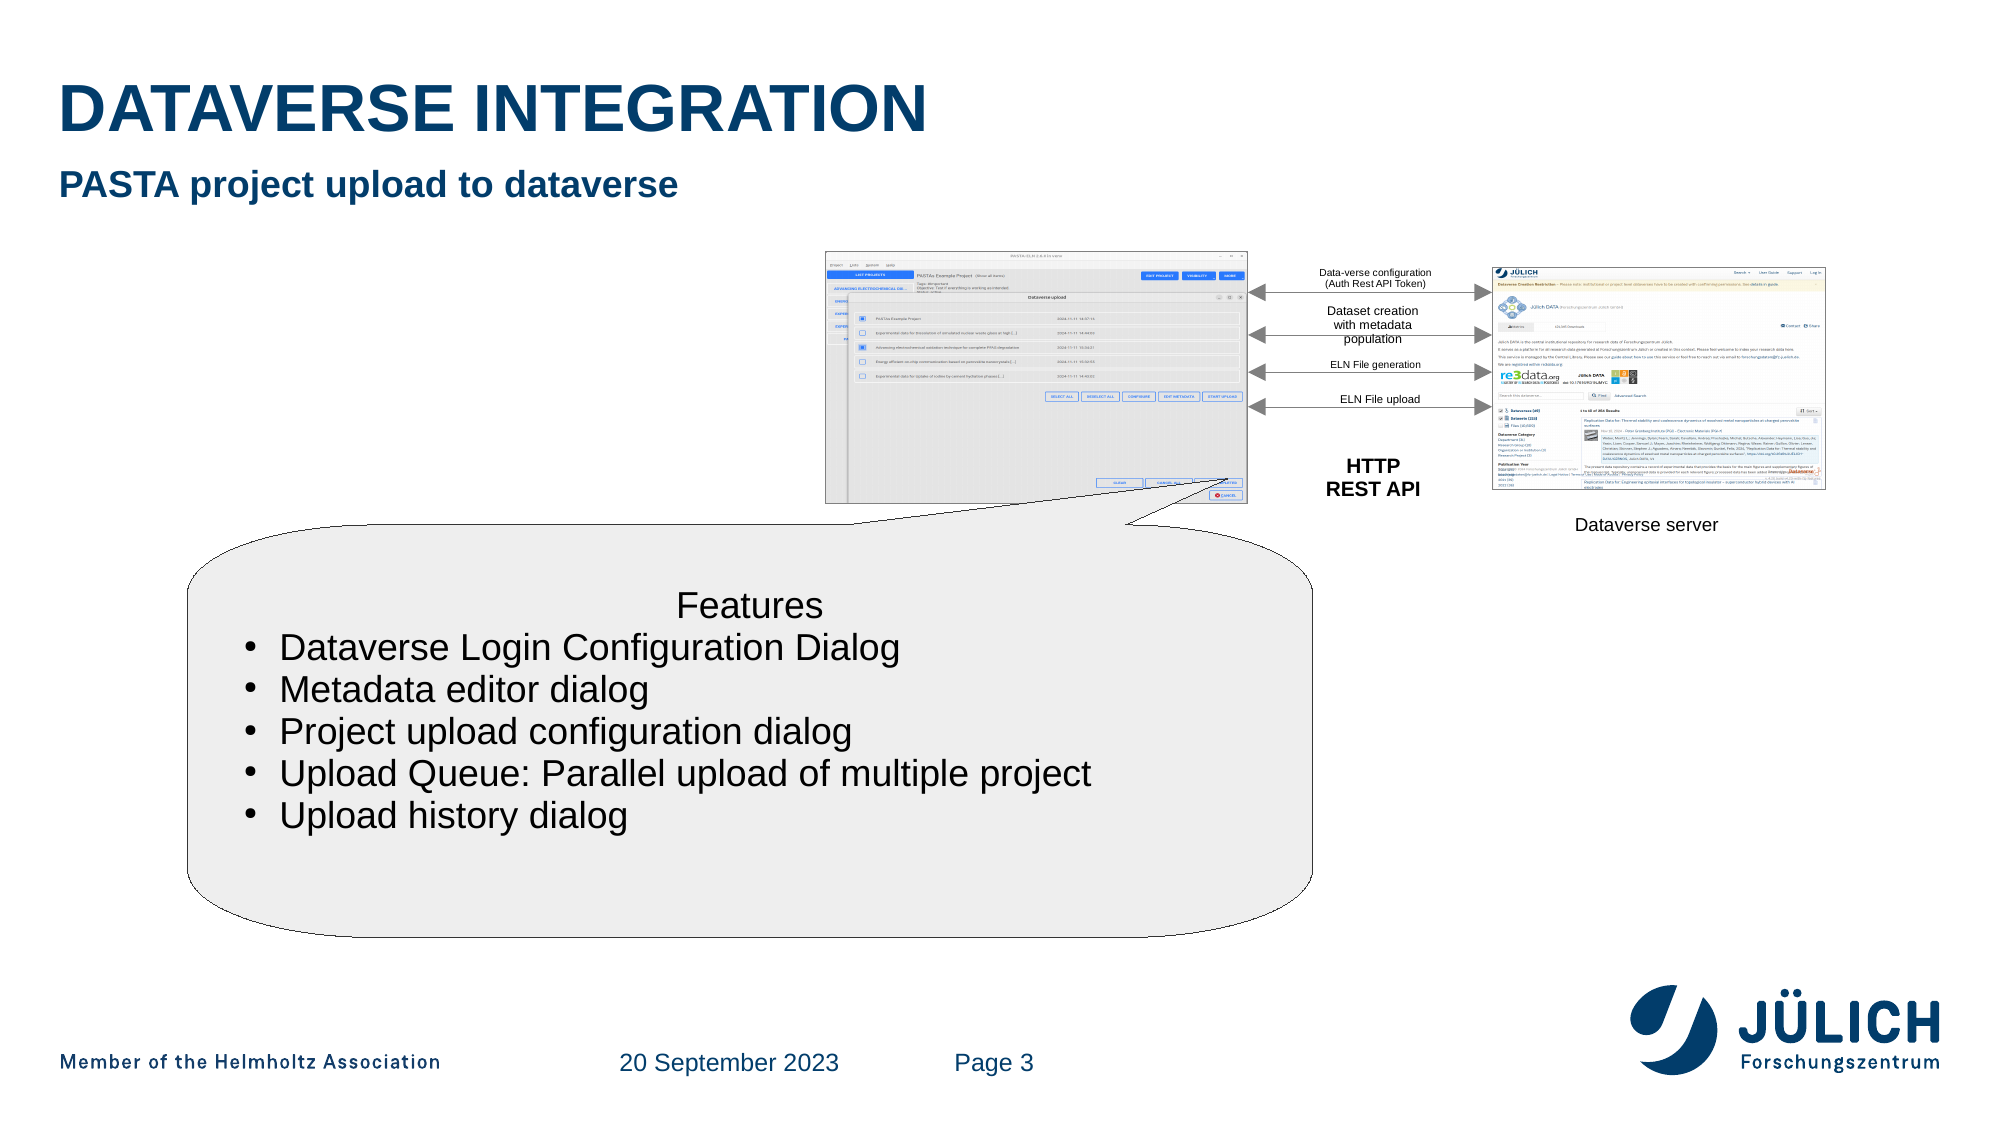

# Dataverse integration
PASTA project upload to dataverse
Data-verse configuration (Auth Rest API Token)
Dataset creation with metadata population
ELN File generation
ELN File upload
HTTP REST API
PASTA Application
Dataverse server
Features
Dataverse Login Configuration Dialog
Metadata editor dialog
Project upload configuration dialog
Upload Queue: Parallel upload of multiple project
Upload history dialog
20 September 2023
Page